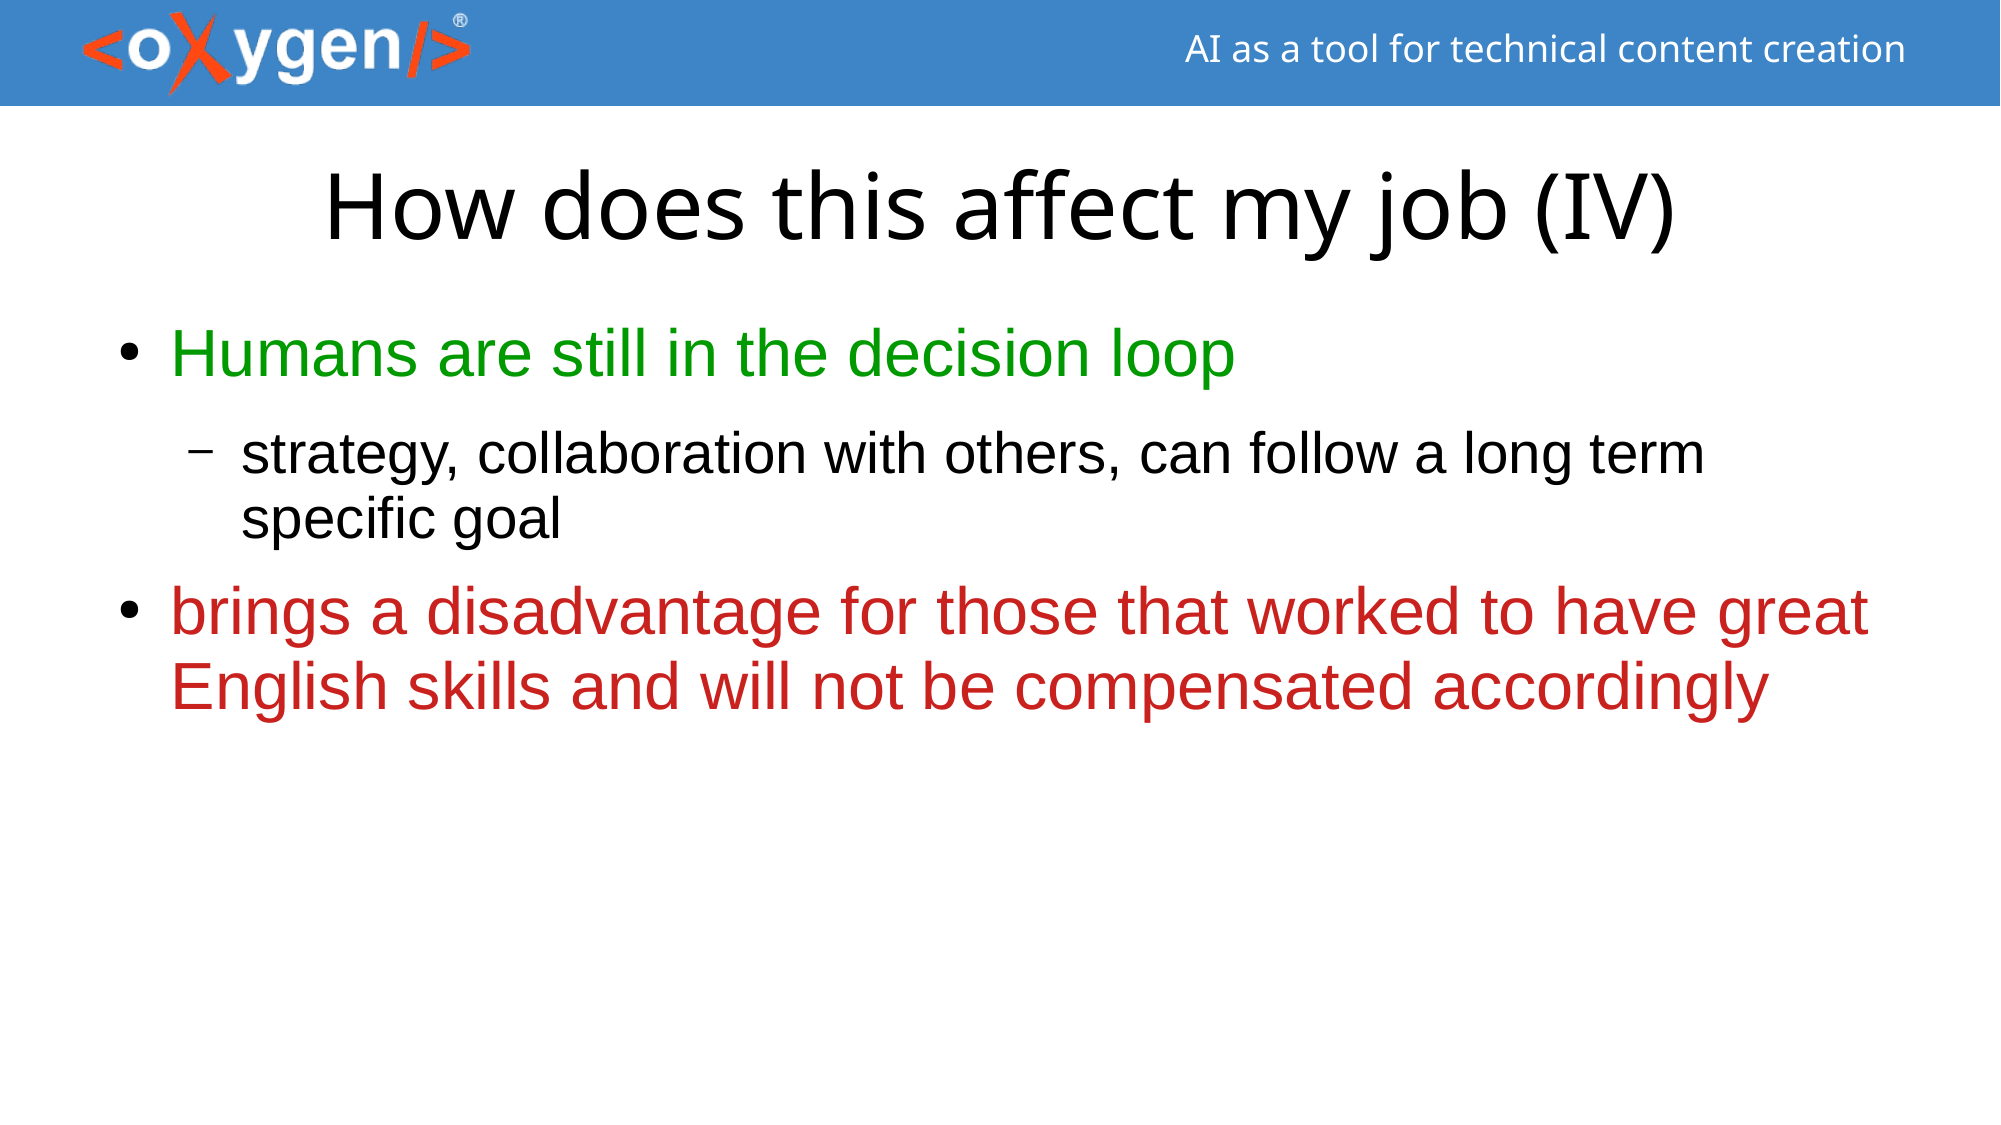

# How does this affect my job (IV)
Humans are still in the decision loop
strategy, collaboration with others, can follow a long term specific goal
brings a disadvantage for those that worked to have great English skills and will not be compensated accordingly